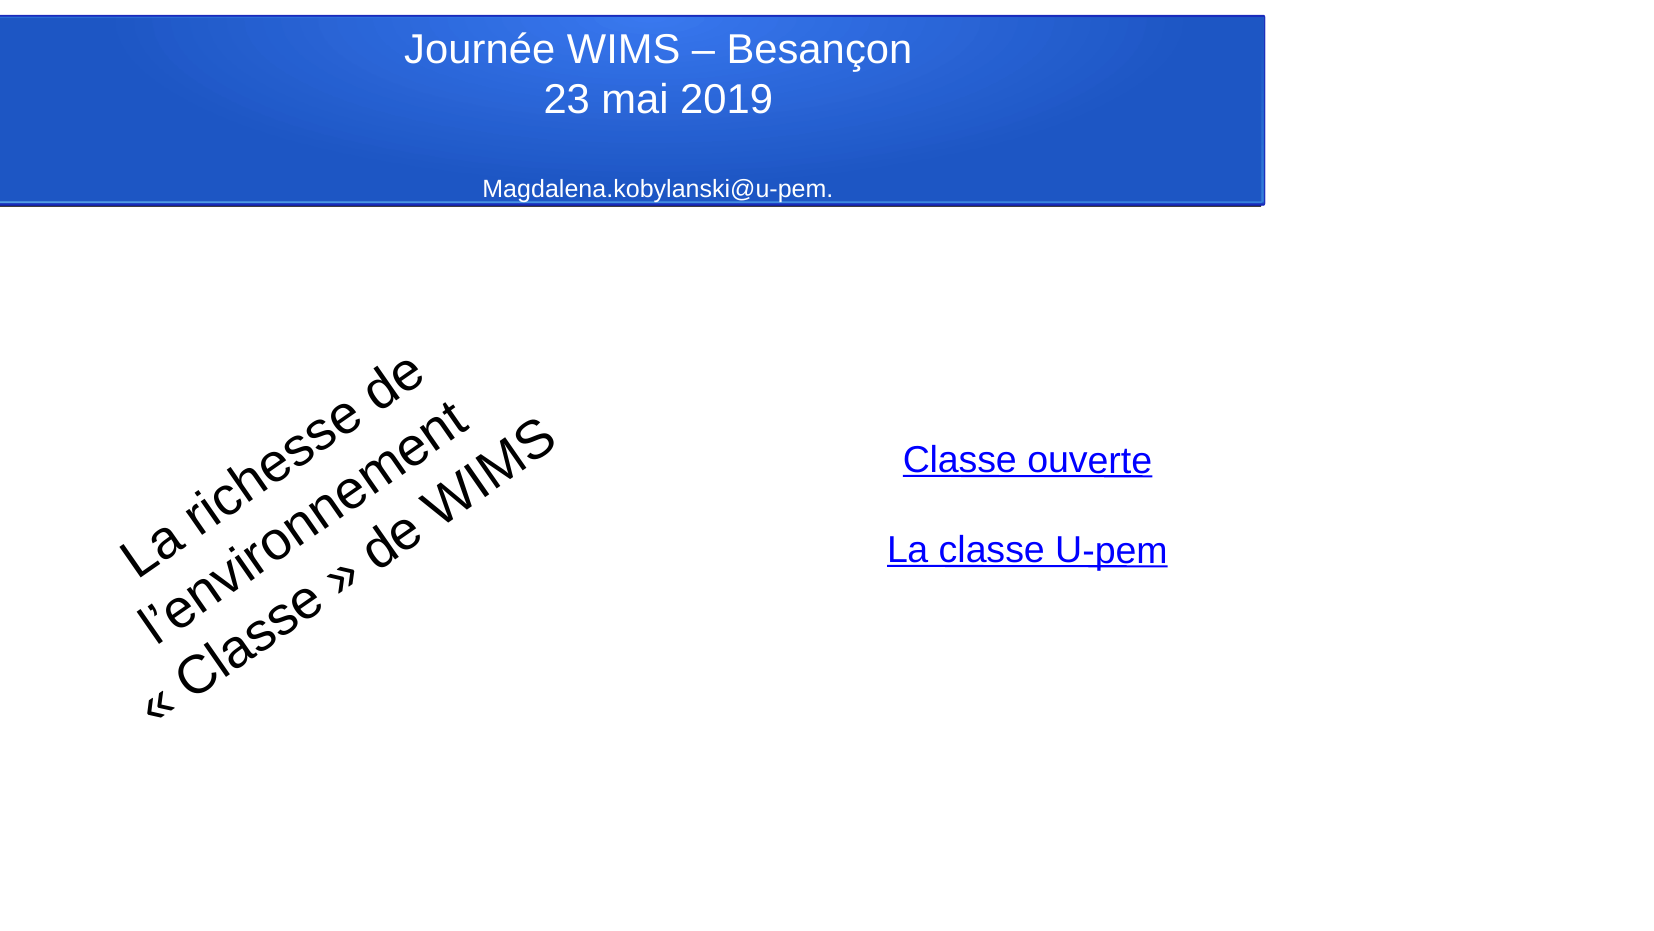

Journée WIMS – Besançon
23 mai 2019
Magdalena.kobylanski@u-pem.
Classe ouverte
La classe U-pem
La richesse de l’environnement
« Classe » de WIMS